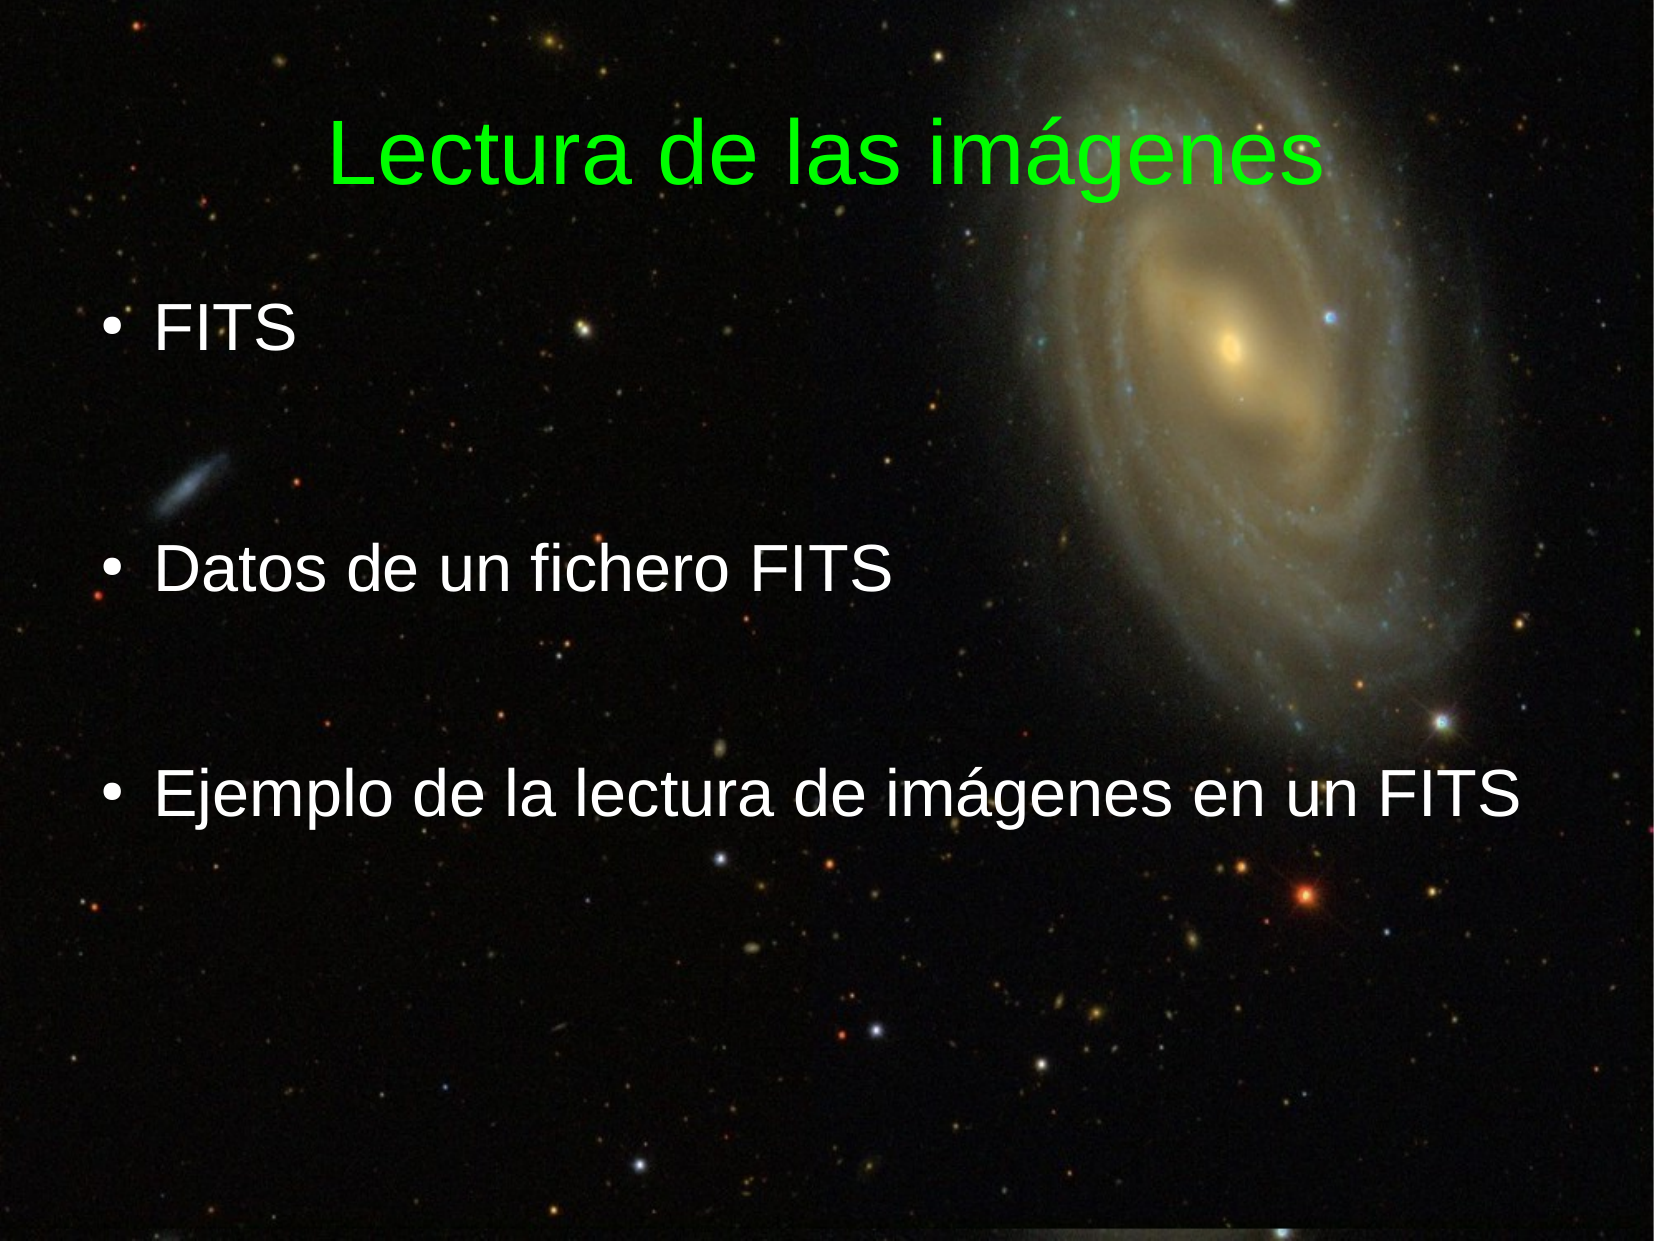

# Lectura de las imágenes
FITS
Datos de un fichero FITS
Ejemplo de la lectura de imágenes en un FITS